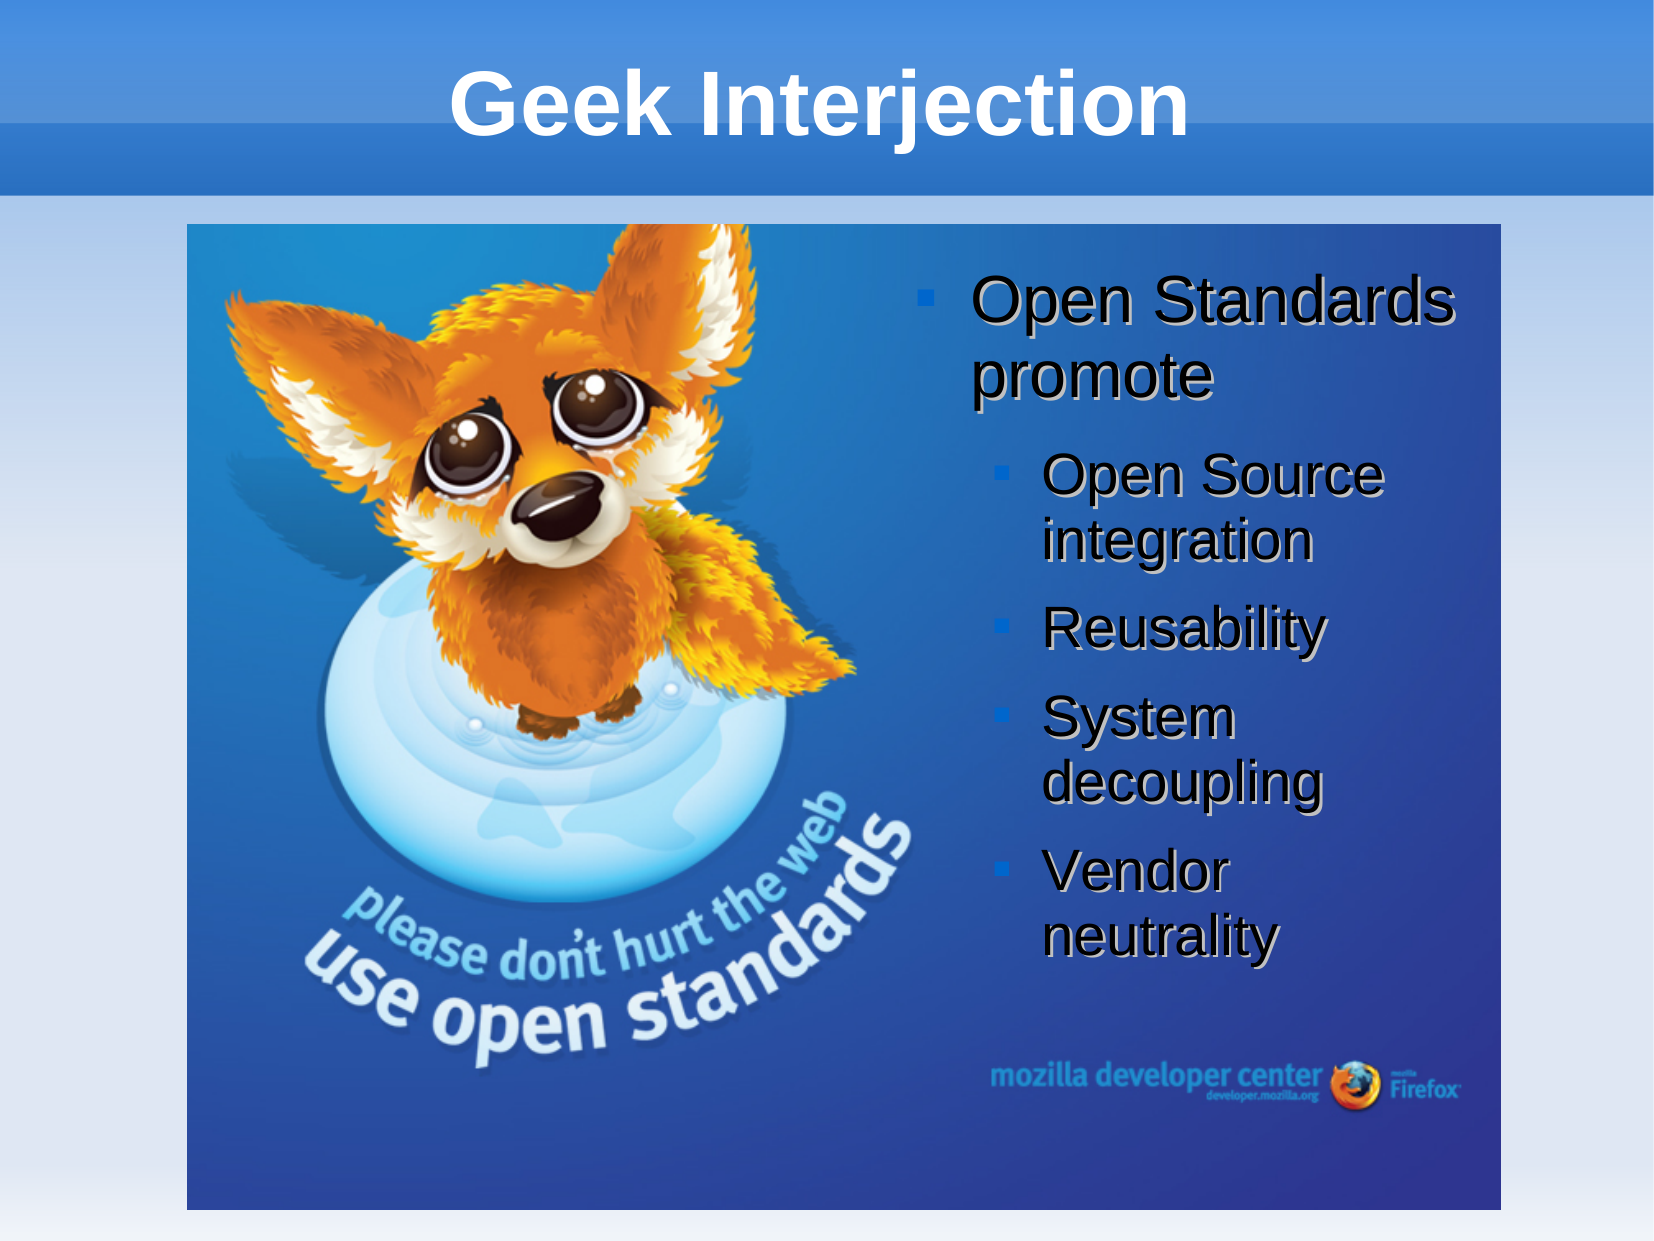

# Geek Interjection
Open Standards promote
Open Source integration
Reusability
System decoupling
Vendor neutrality